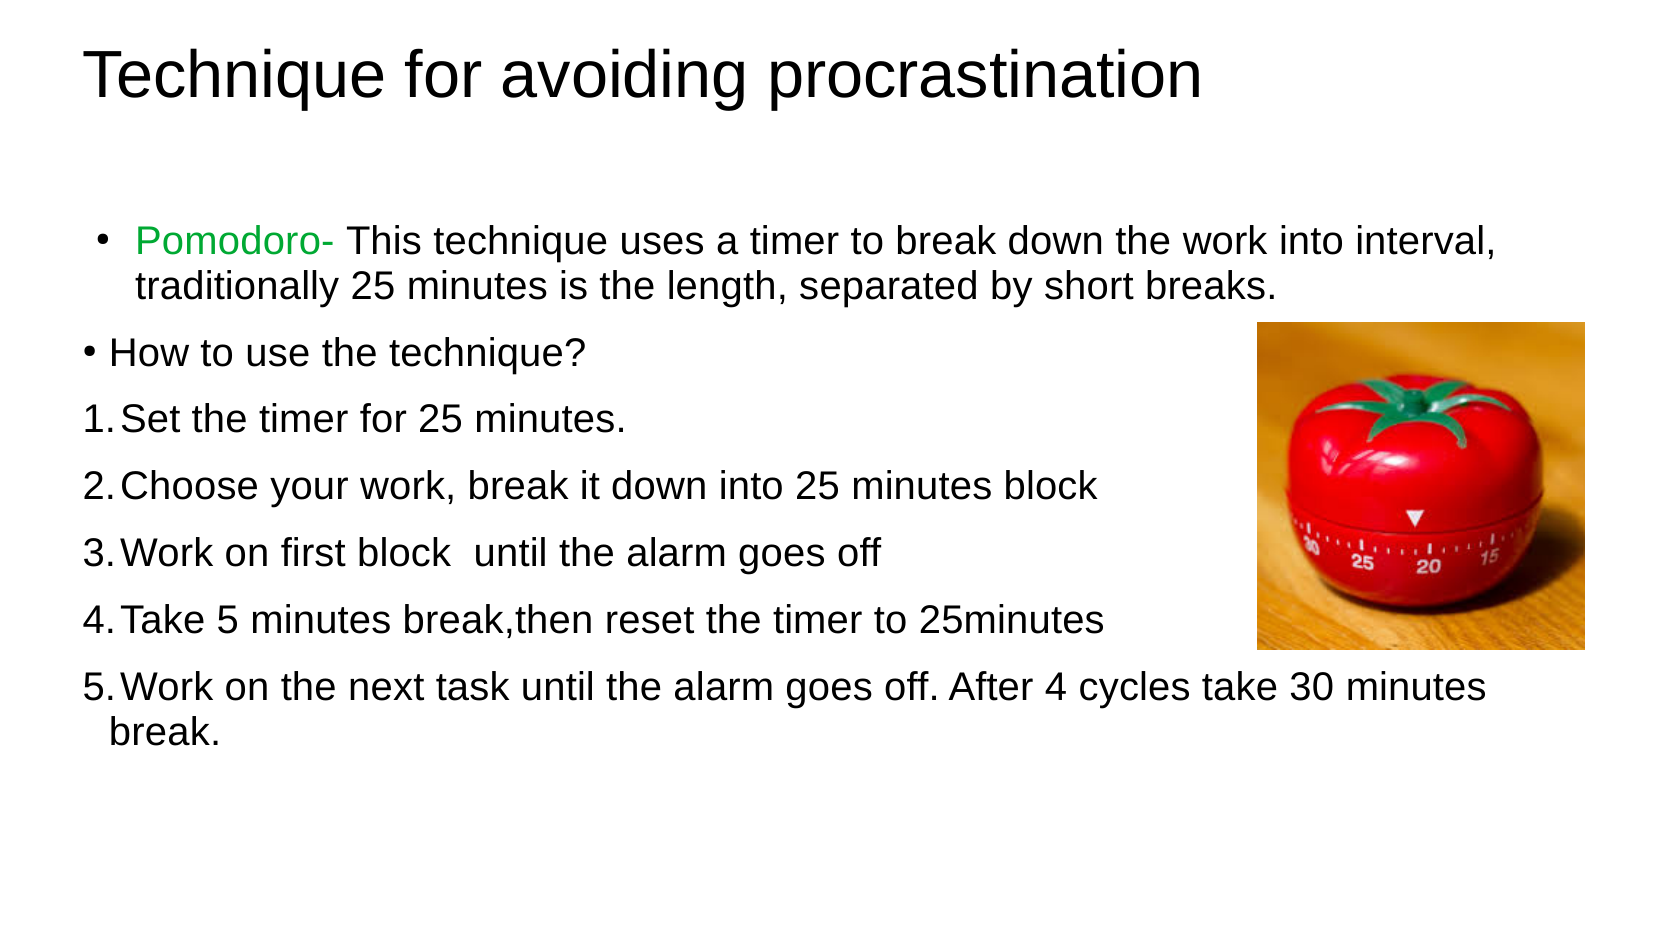

# Technique for avoiding procrastination
Pomodoro- This technique uses a timer to break down the work into interval, traditionally 25 minutes is the length, separated by short breaks.
How to use the technique?
 Set the timer for 25 minutes.
 Choose your work, break it down into 25 minutes block
 Work on first block until the alarm goes off
 Take 5 minutes break,then reset the timer to 25minutes
 Work on the next task until the alarm goes off. After 4 cycles take 30 minutes break.